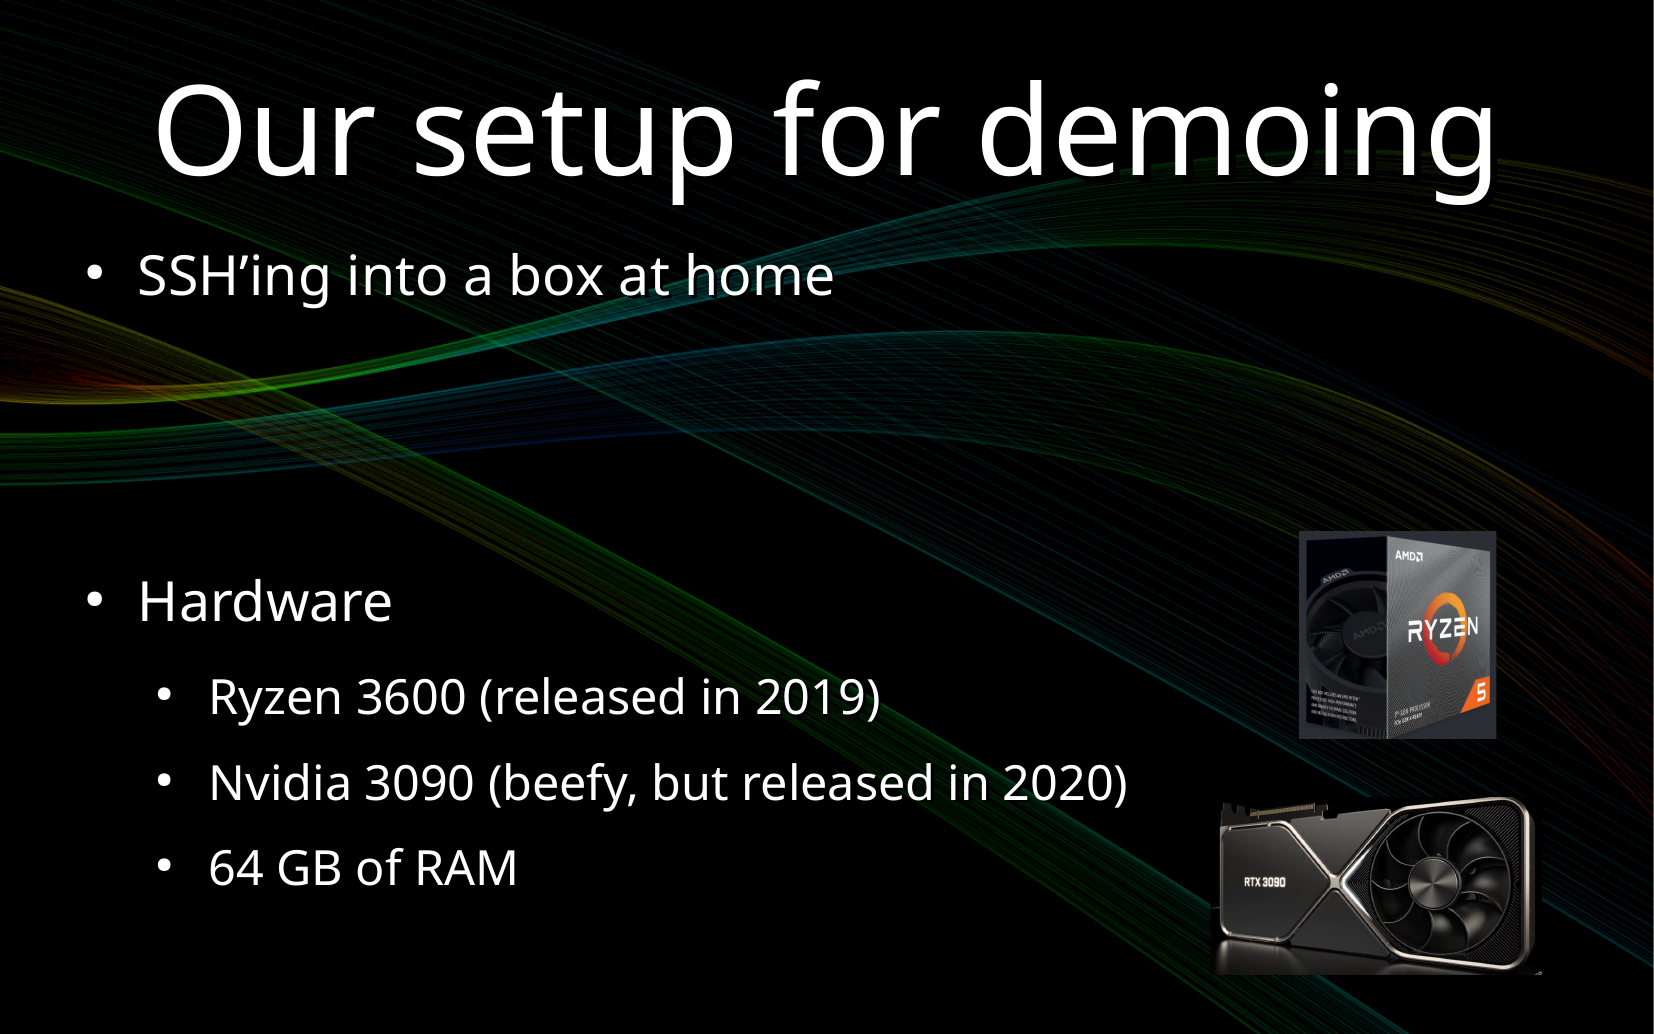

# Our setup for demoing
SSH’ing into a box at home
Hardware
Ryzen 3600 (released in 2019)
Nvidia 3090 (beefy, but released in 2020)
64 GB of RAM
Software
Ubuntu
ComfyUI